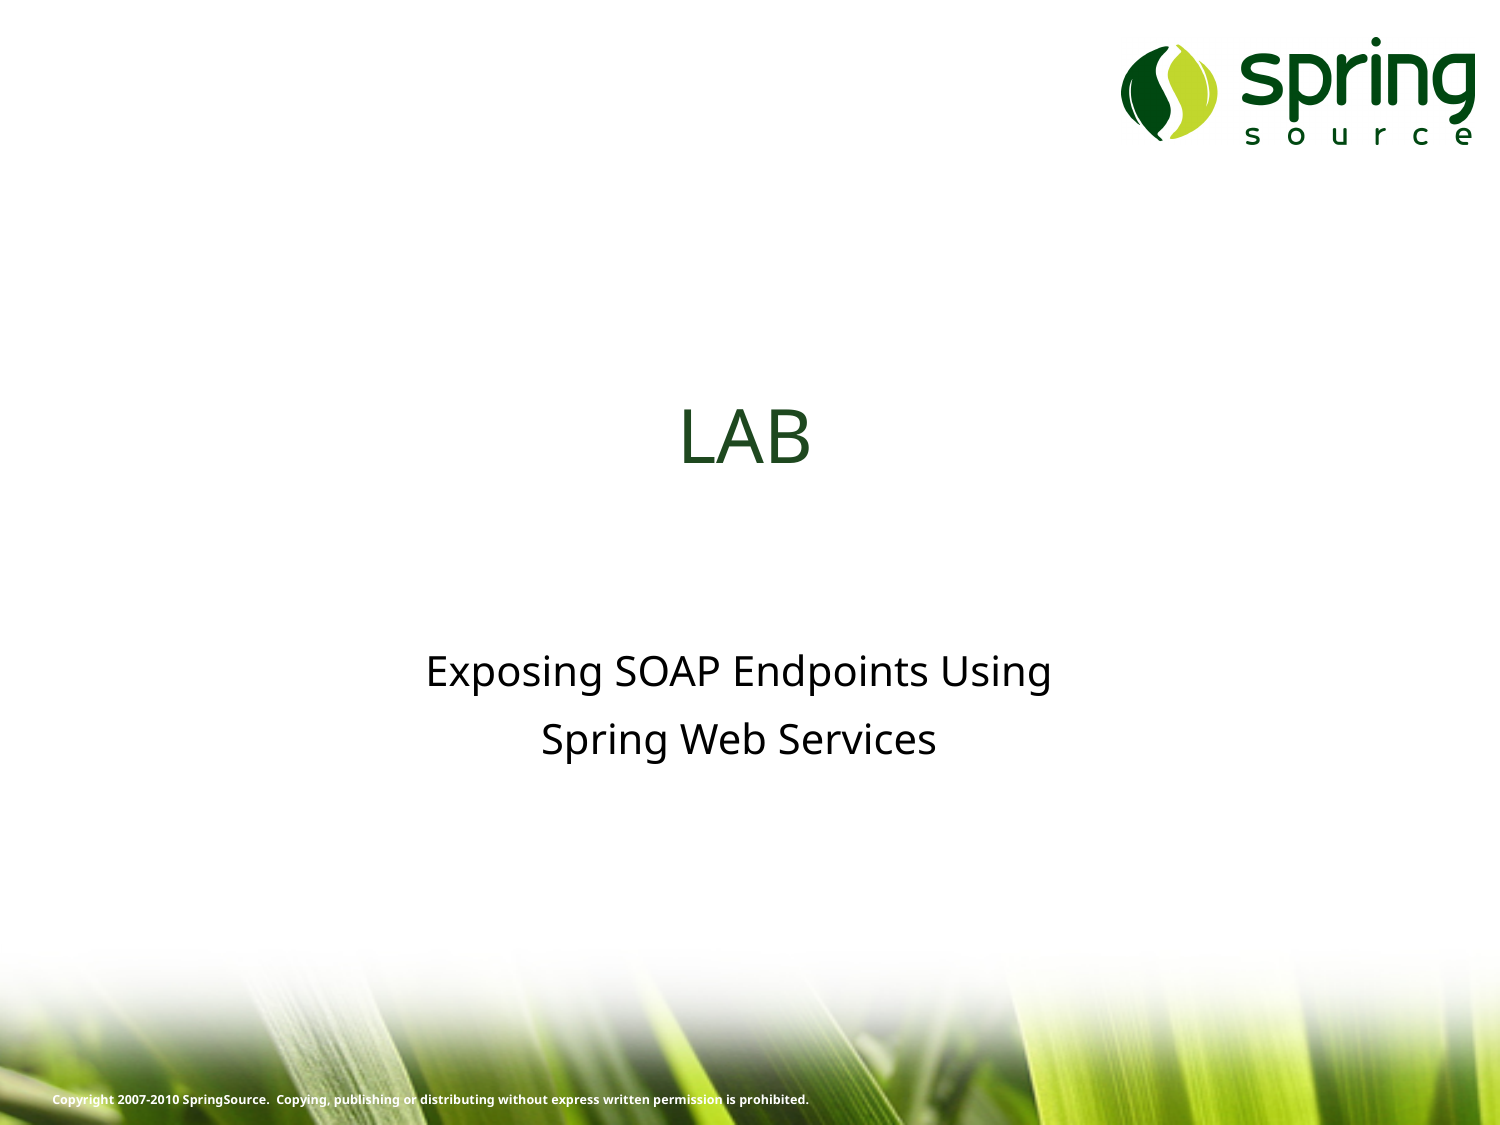

# LAB
Exposing SOAP Endpoints Using
Spring Web Services